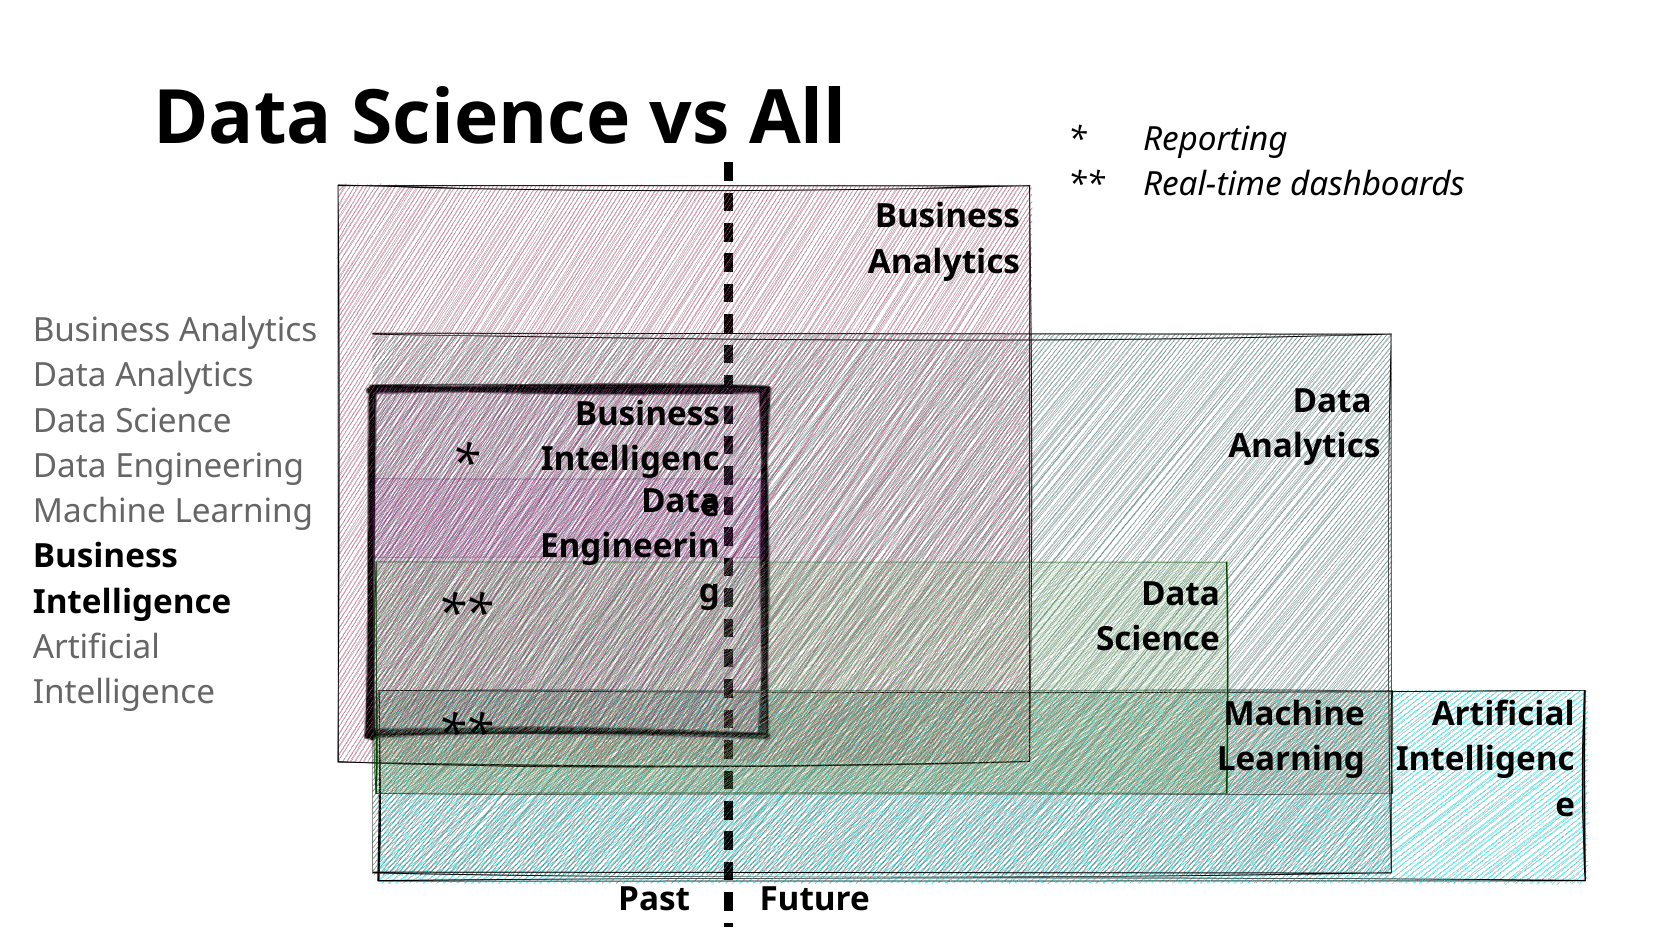

# Data Science vs All
*	Reporting
**	Real-time dashboards
Business Analytics
Data
Analytics
Business Intelligence
Data
Engineering
Data
Science
Machine
Learning
Artificial
Intelligence
Business Analytics
Data Analytics
Data Science
Data Engineering
Machine Learning
Business Intelligence
Artificial Intelligence
*
**
**
Past
Future